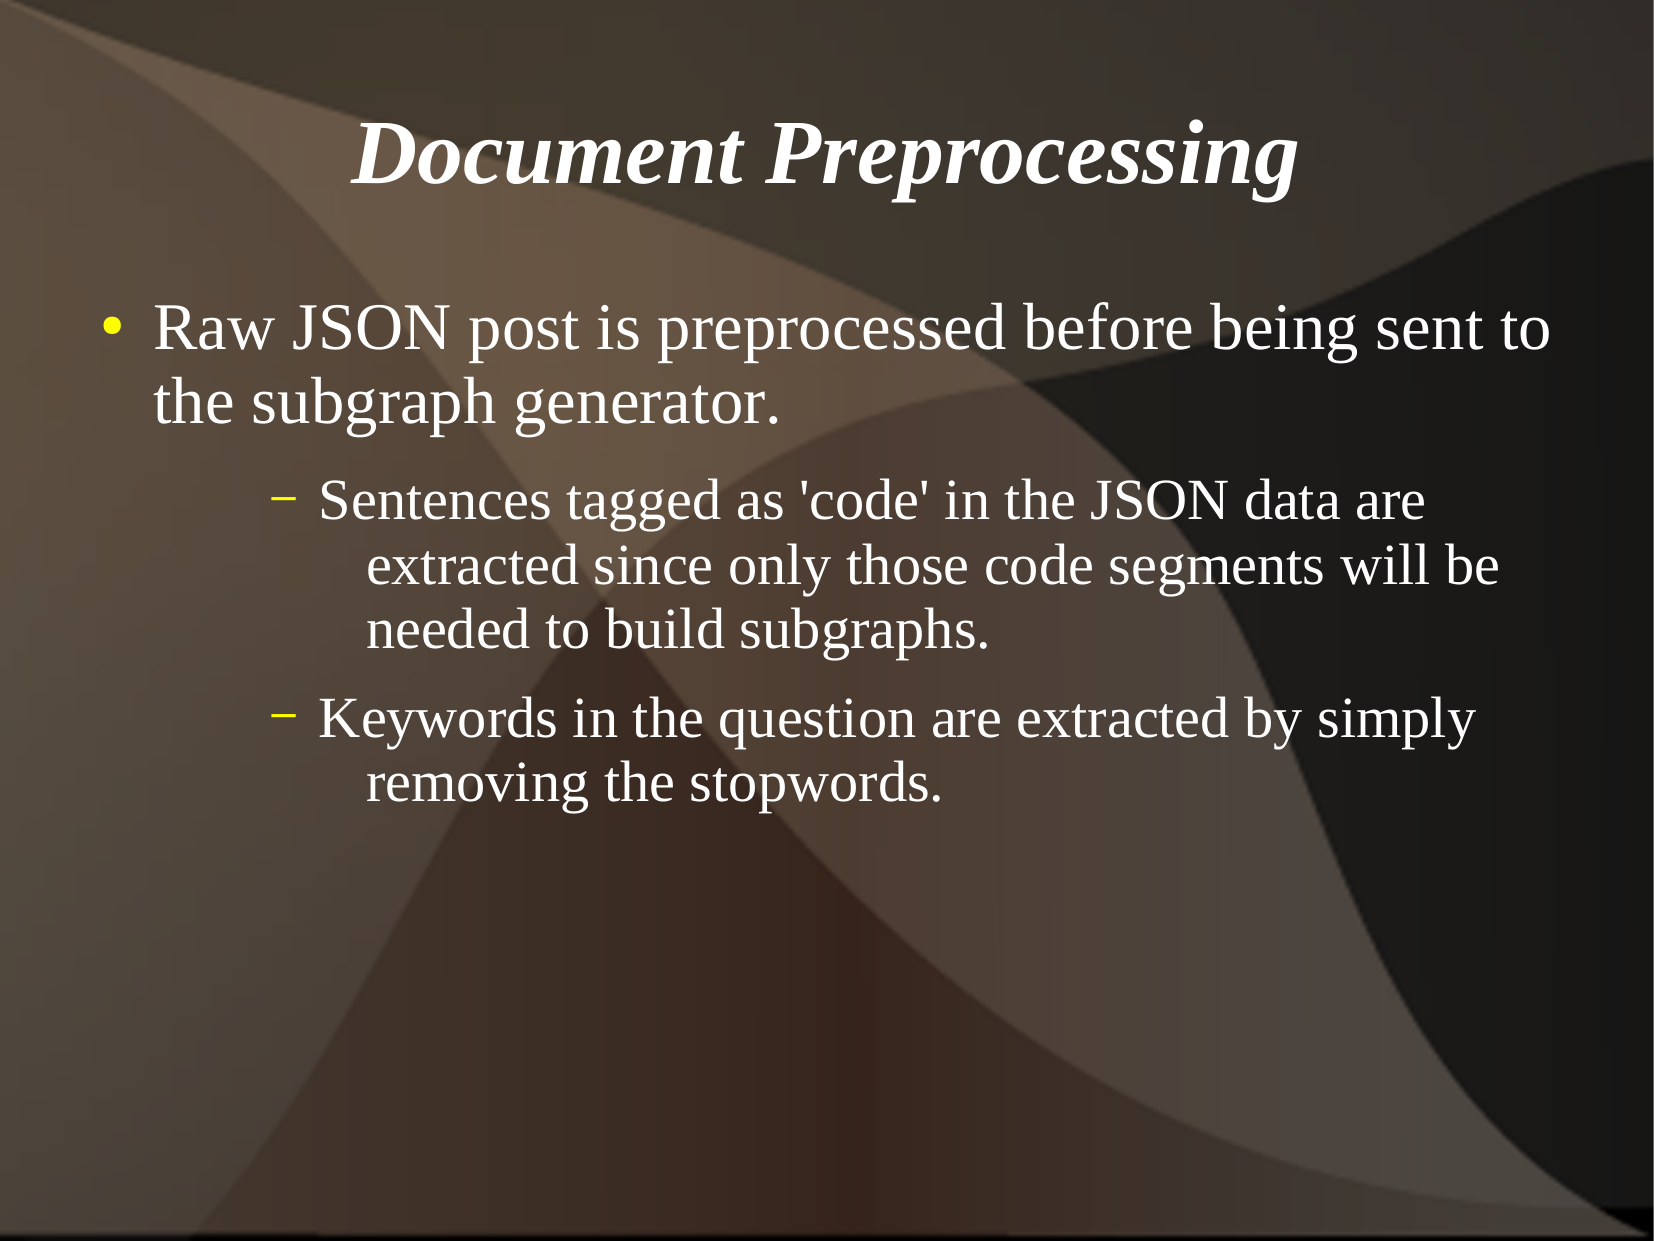

# Document Preprocessing
Raw JSON post is preprocessed before being sent to the subgraph generator.
Sentences tagged as 'code' in the JSON data are extracted since only those code segments will be needed to build subgraphs.
Keywords in the question are extracted by simply removing the stopwords.